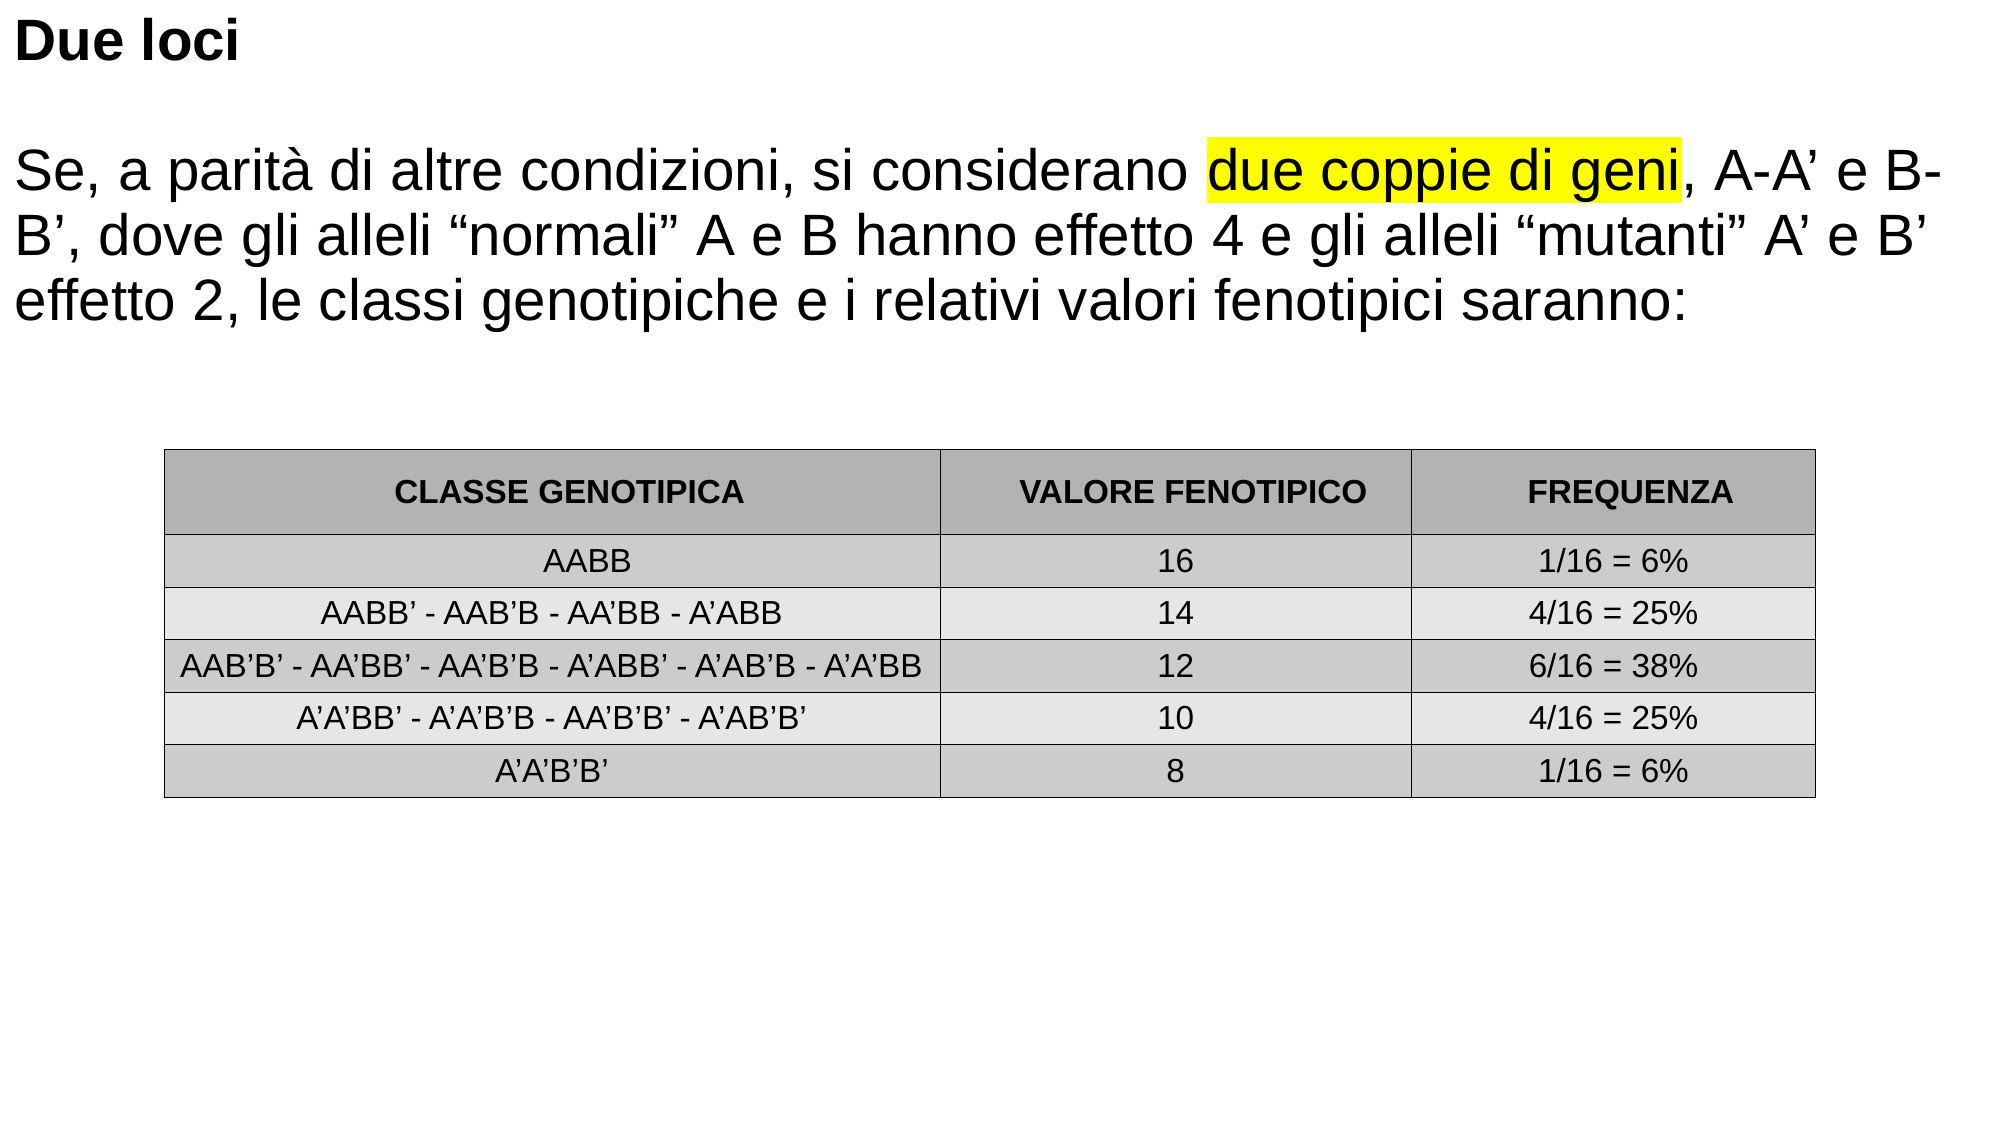

Due loci
Se, a parità di altre condizioni, si considerano due coppie di geni, A-A’ e B-B’, dove gli alleli “normali” A e B hanno effetto 4 e gli alleli “mutanti” A’ e B’ effetto 2, le classi genotipiche e i relativi valori fenotipici saranno:
| CLASSE GENOTIPICA | VALORE FENOTIPICO | FREQUENZA |
| --- | --- | --- |
| AABB | 16 | 1/16 = 6% |
| AABB’ - AAB’B - AA’BB - A’ABB | 14 | 4/16 = 25% |
| AAB’B’ - AA’BB’ - AA’B’B - A’ABB’ - A’AB’B - A’A’BB | 12 | 6/16 = 38% |
| A’A’BB’ - A’A’B’B - AA’B’B’ - A’AB’B’ | 10 | 4/16 = 25% |
| A’A’B’B’ | 8 | 1/16 = 6% |